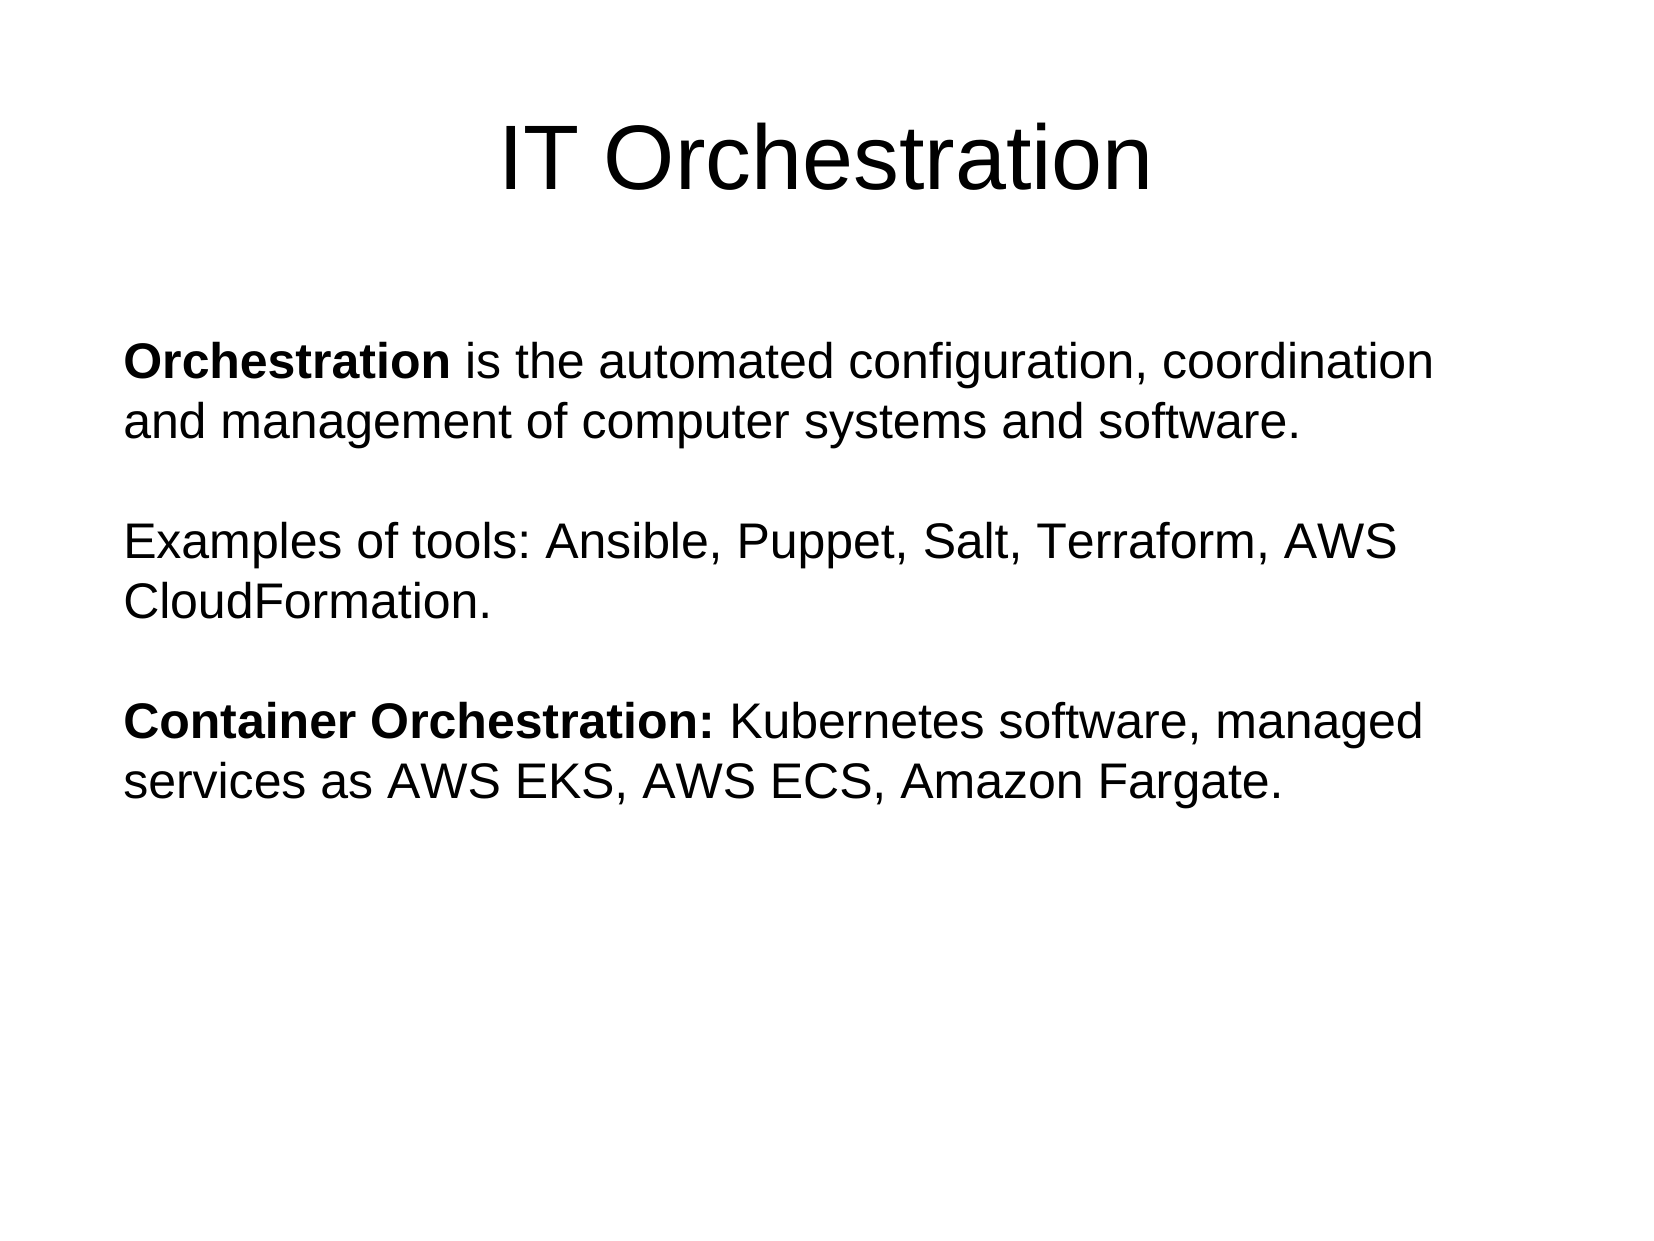

# IT Orchestration
Orchestration is the automated configuration, coordination and management of computer systems and software.
Examples of tools: Ansible, Puppet, Salt, Terraform, AWS CloudFormation.
Container Orchestration: Kubernetes software, managed services as AWS EKS, AWS ECS, Amazon Fargate.